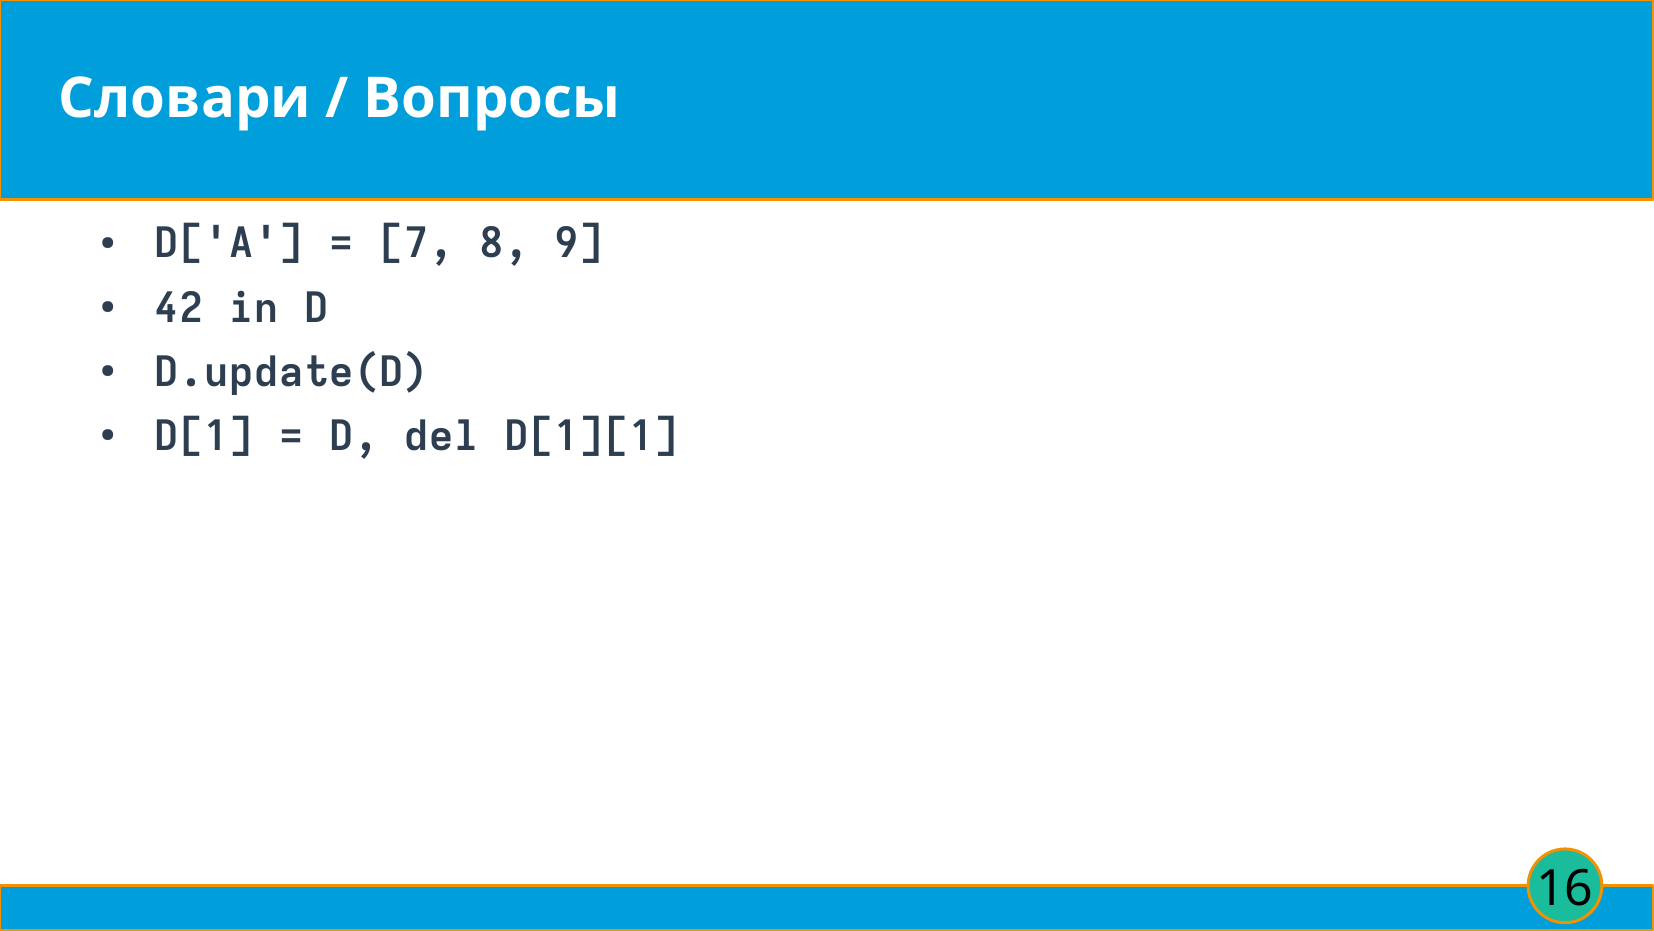

# Словари / Вопросы
D['A'] = [7, 8, 9]
42 in D
D.update(D)
D[1] = D, del D[1][1]